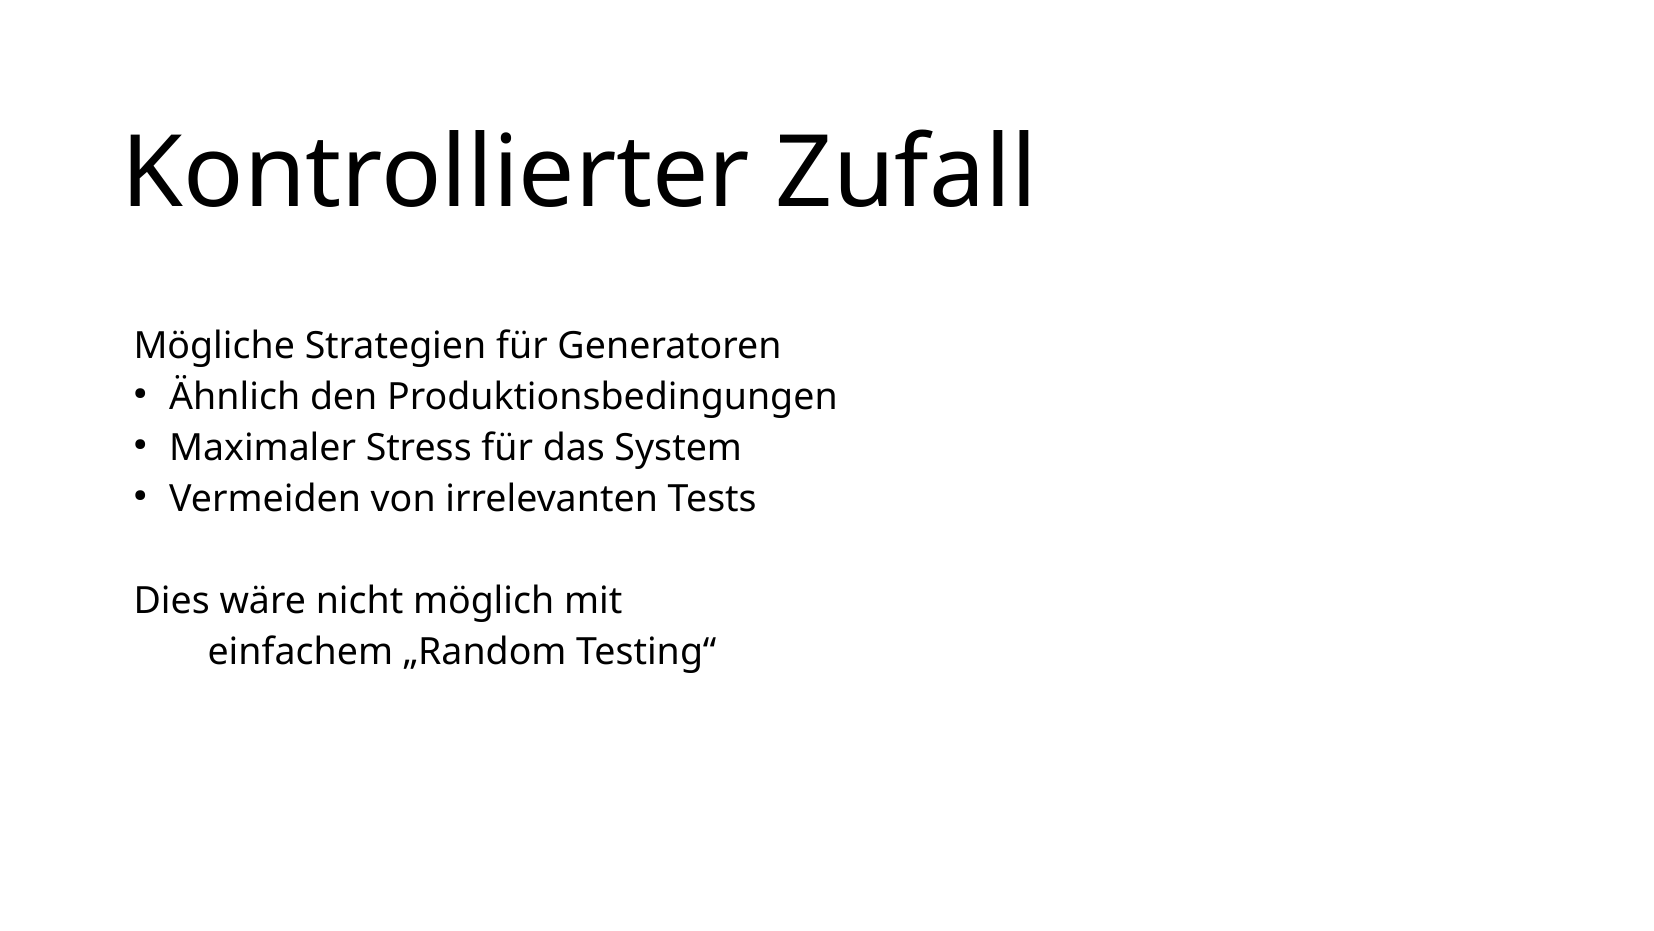

Kontrollierter Zufall
Mögliche Strategien für Generatoren
Ähnlich den Produktionsbedingungen
Maximaler Stress für das System
Vermeiden von irrelevanten Tests
Dies wäre nicht möglich mit
	einfachem „Random Testing“